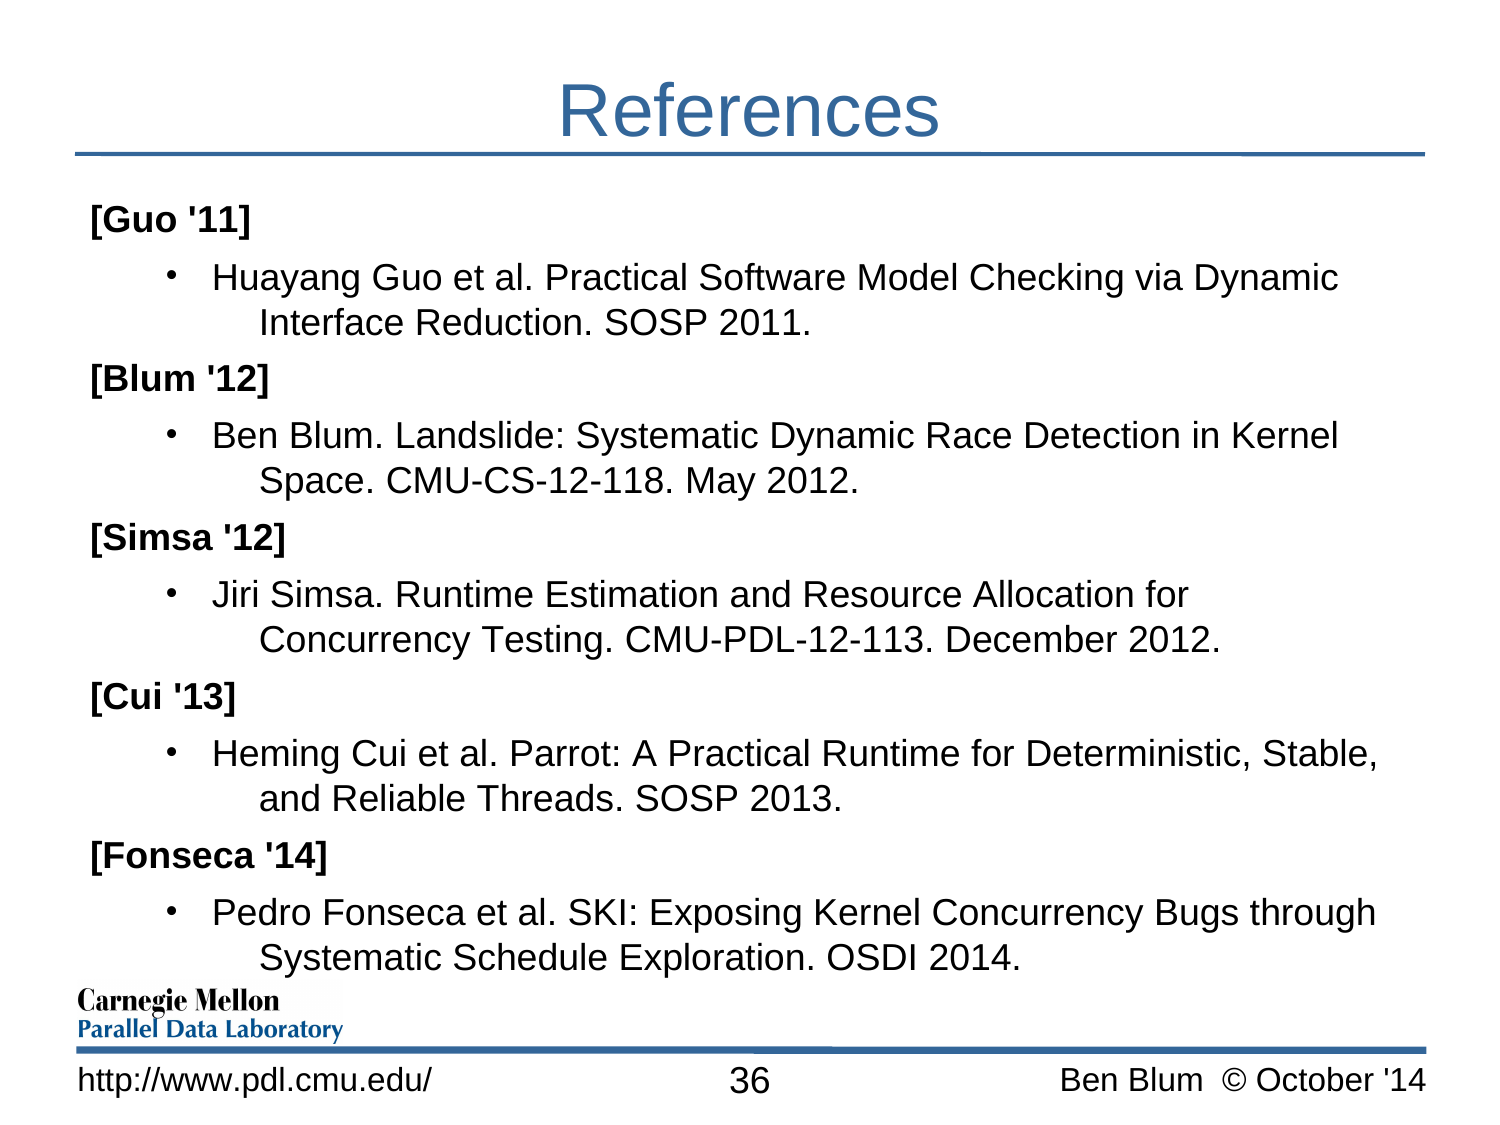

# References
[Guo '11]
Huayang Guo et al. Practical Software Model Checking via Dynamic Interface Reduction. SOSP 2011.
[Blum '12]
Ben Blum. Landslide: Systematic Dynamic Race Detection in Kernel Space. CMU-CS-12-118. May 2012.
[Simsa '12]
Jiri Simsa. Runtime Estimation and Resource Allocation for Concurrency Testing. CMU-PDL-12-113. December 2012.
[Cui '13]
Heming Cui et al. Parrot: A Practical Runtime for Deterministic, Stable, and Reliable Threads. SOSP 2013.
[Fonseca '14]
Pedro Fonseca et al. SKI: Exposing Kernel Concurrency Bugs through Systematic Schedule Exploration. OSDI 2014.
36